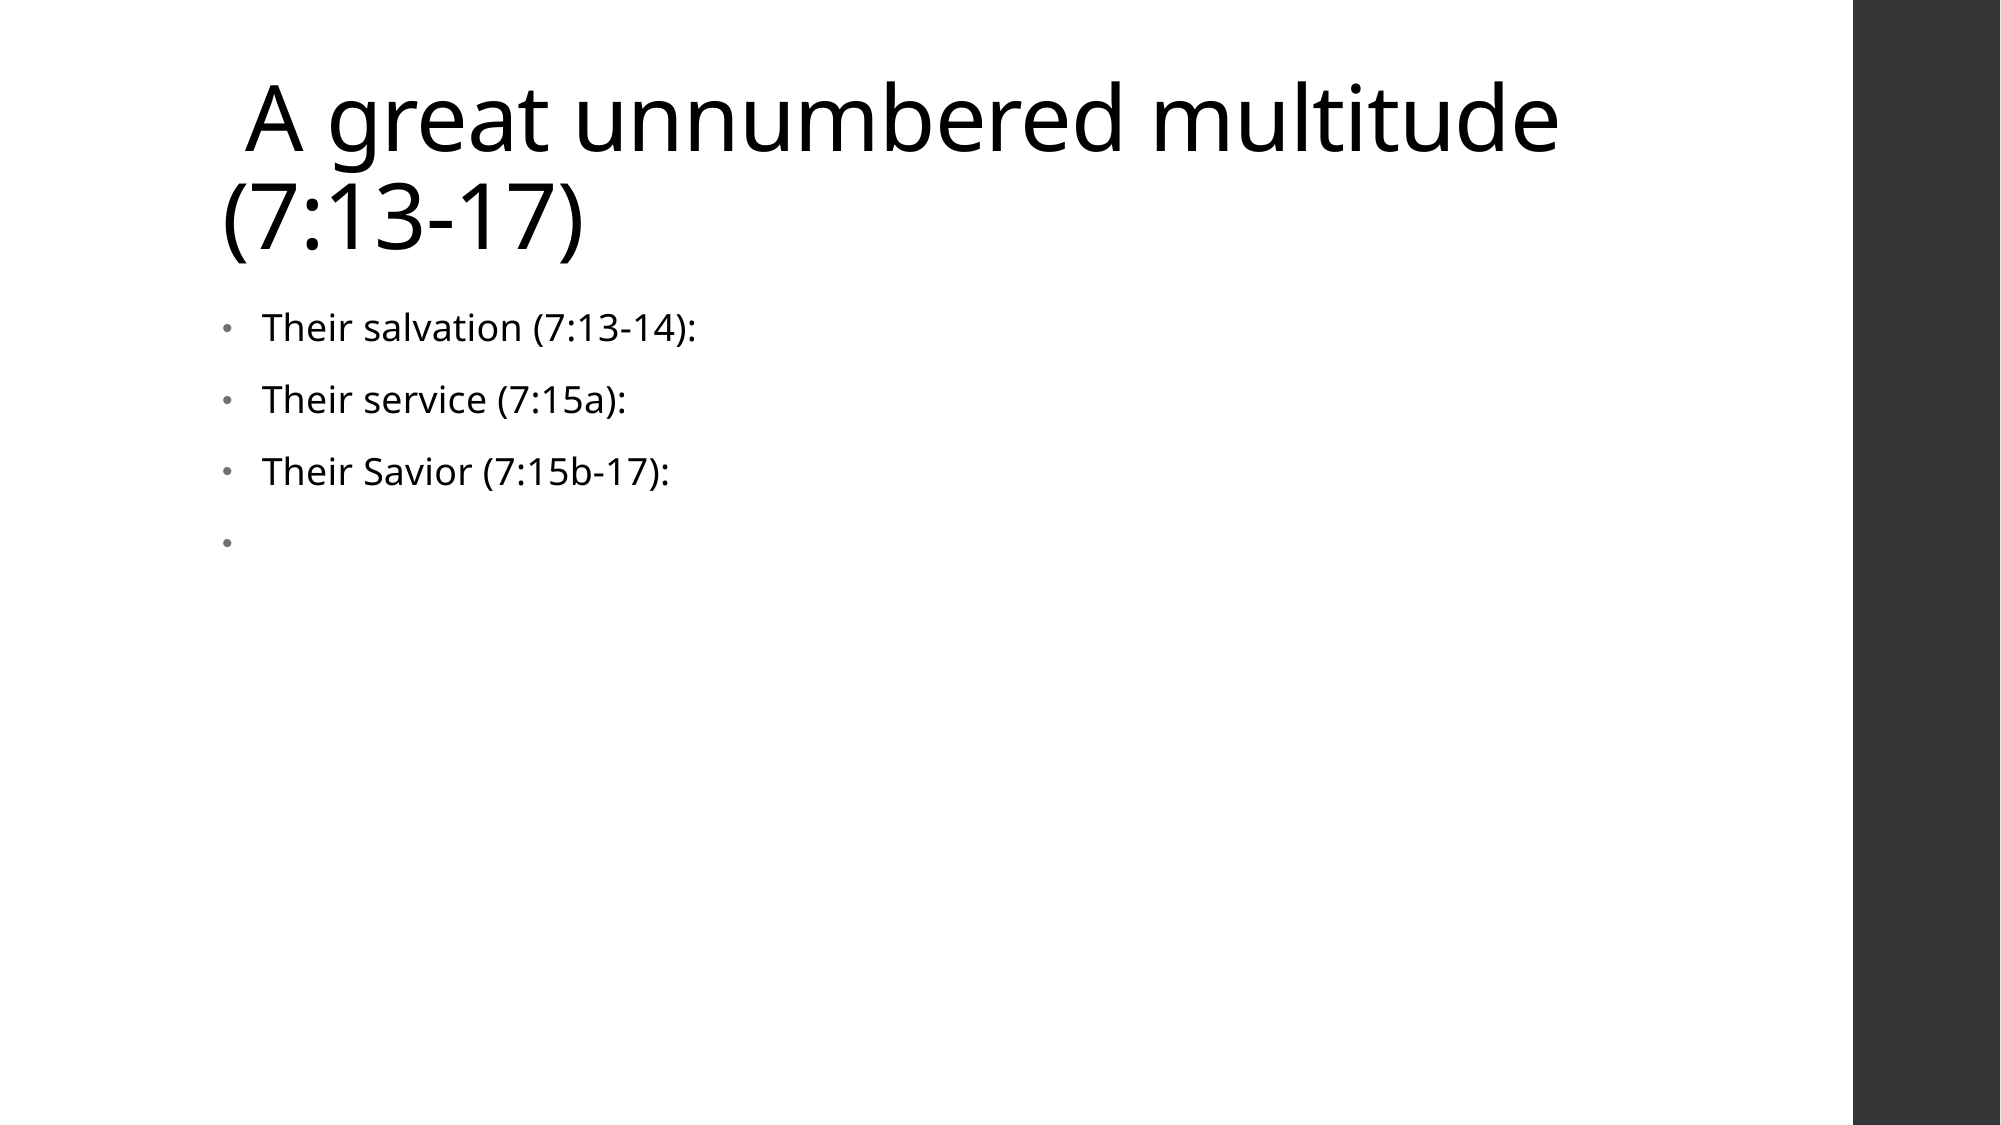

# A great unnumbered multitude (7:13-17)
 Their salvation (7:13-14):
 Their service (7:15a):
 Their Savior (7:15b-17):